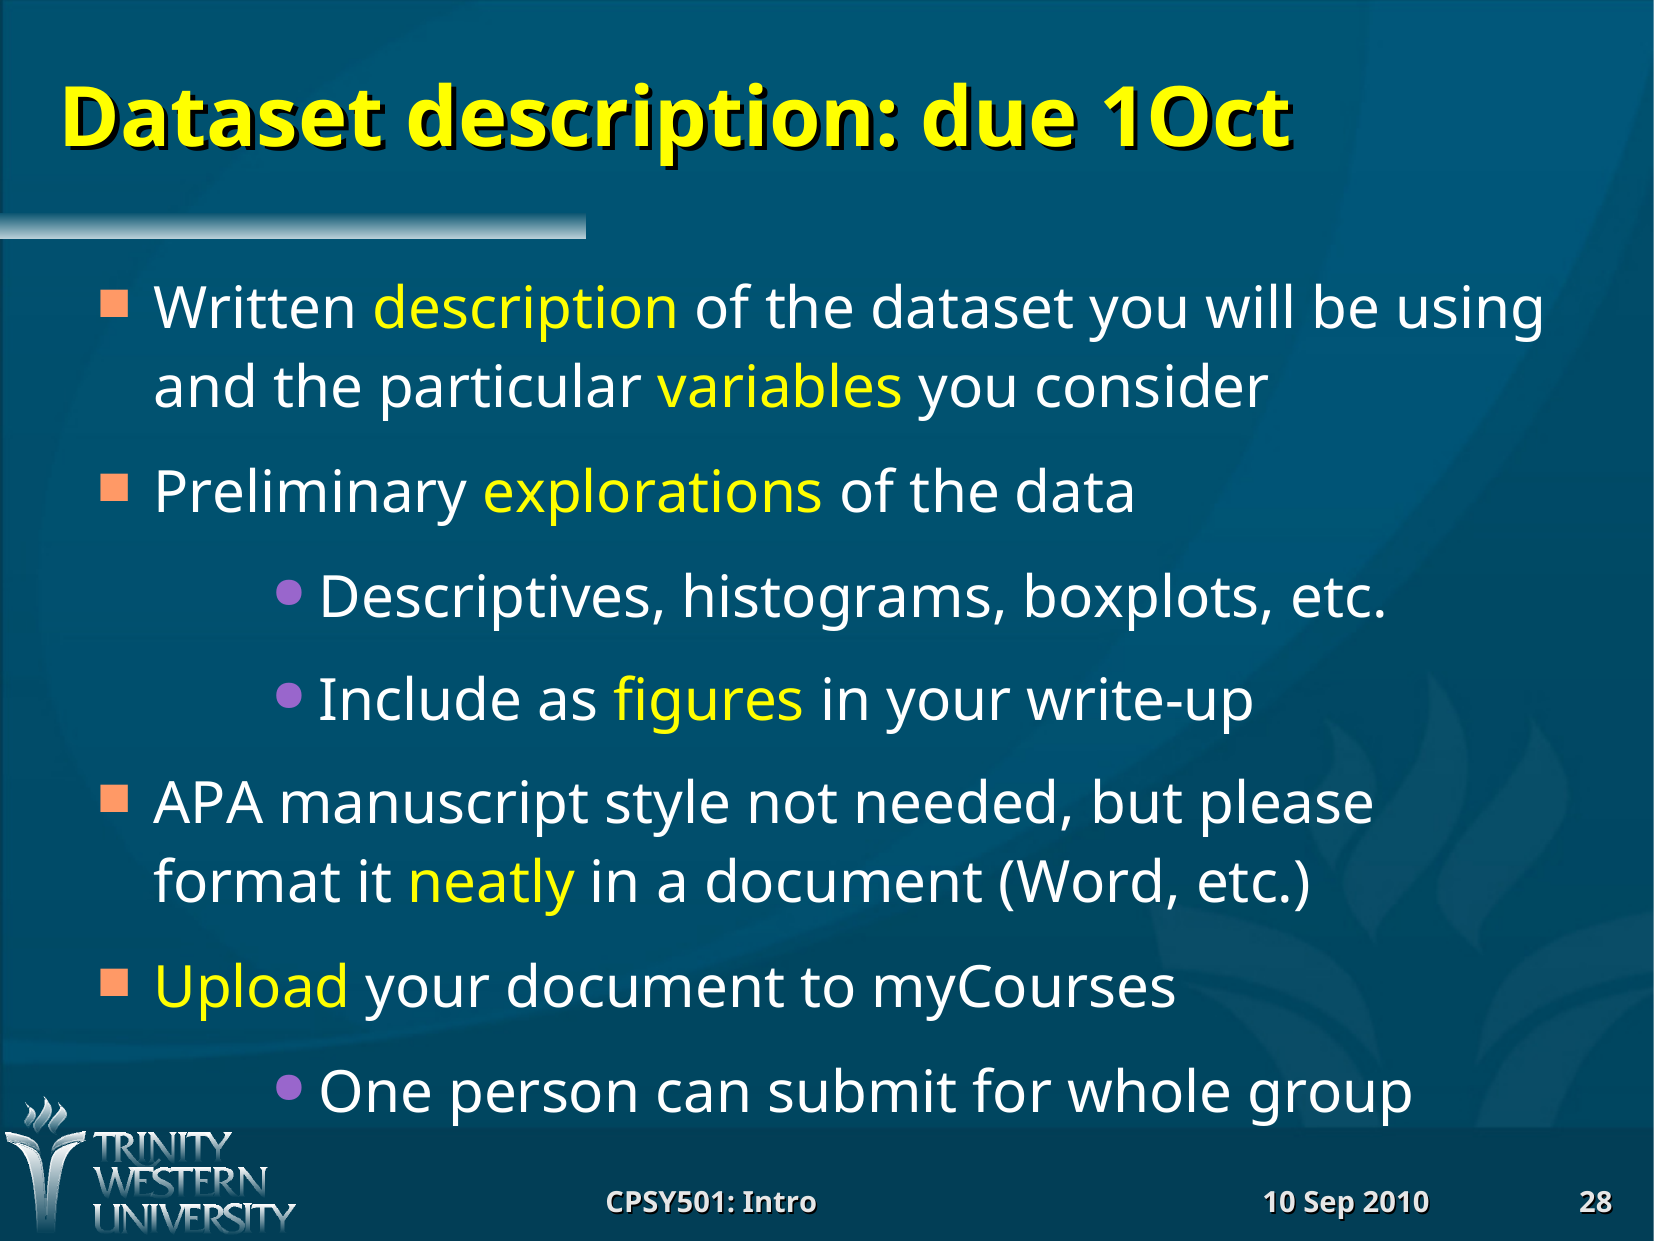

# Dataset description: due 1Oct
Written description of the dataset you will be using and the particular variables you consider
Preliminary explorations of the data
Descriptives, histograms, boxplots, etc.
Include as figures in your write-up
APA manuscript style not needed, but please format it neatly in a document (Word, etc.)
Upload your document to myCourses
One person can submit for whole group
CPSY501: Intro
10 Sep 2010
28